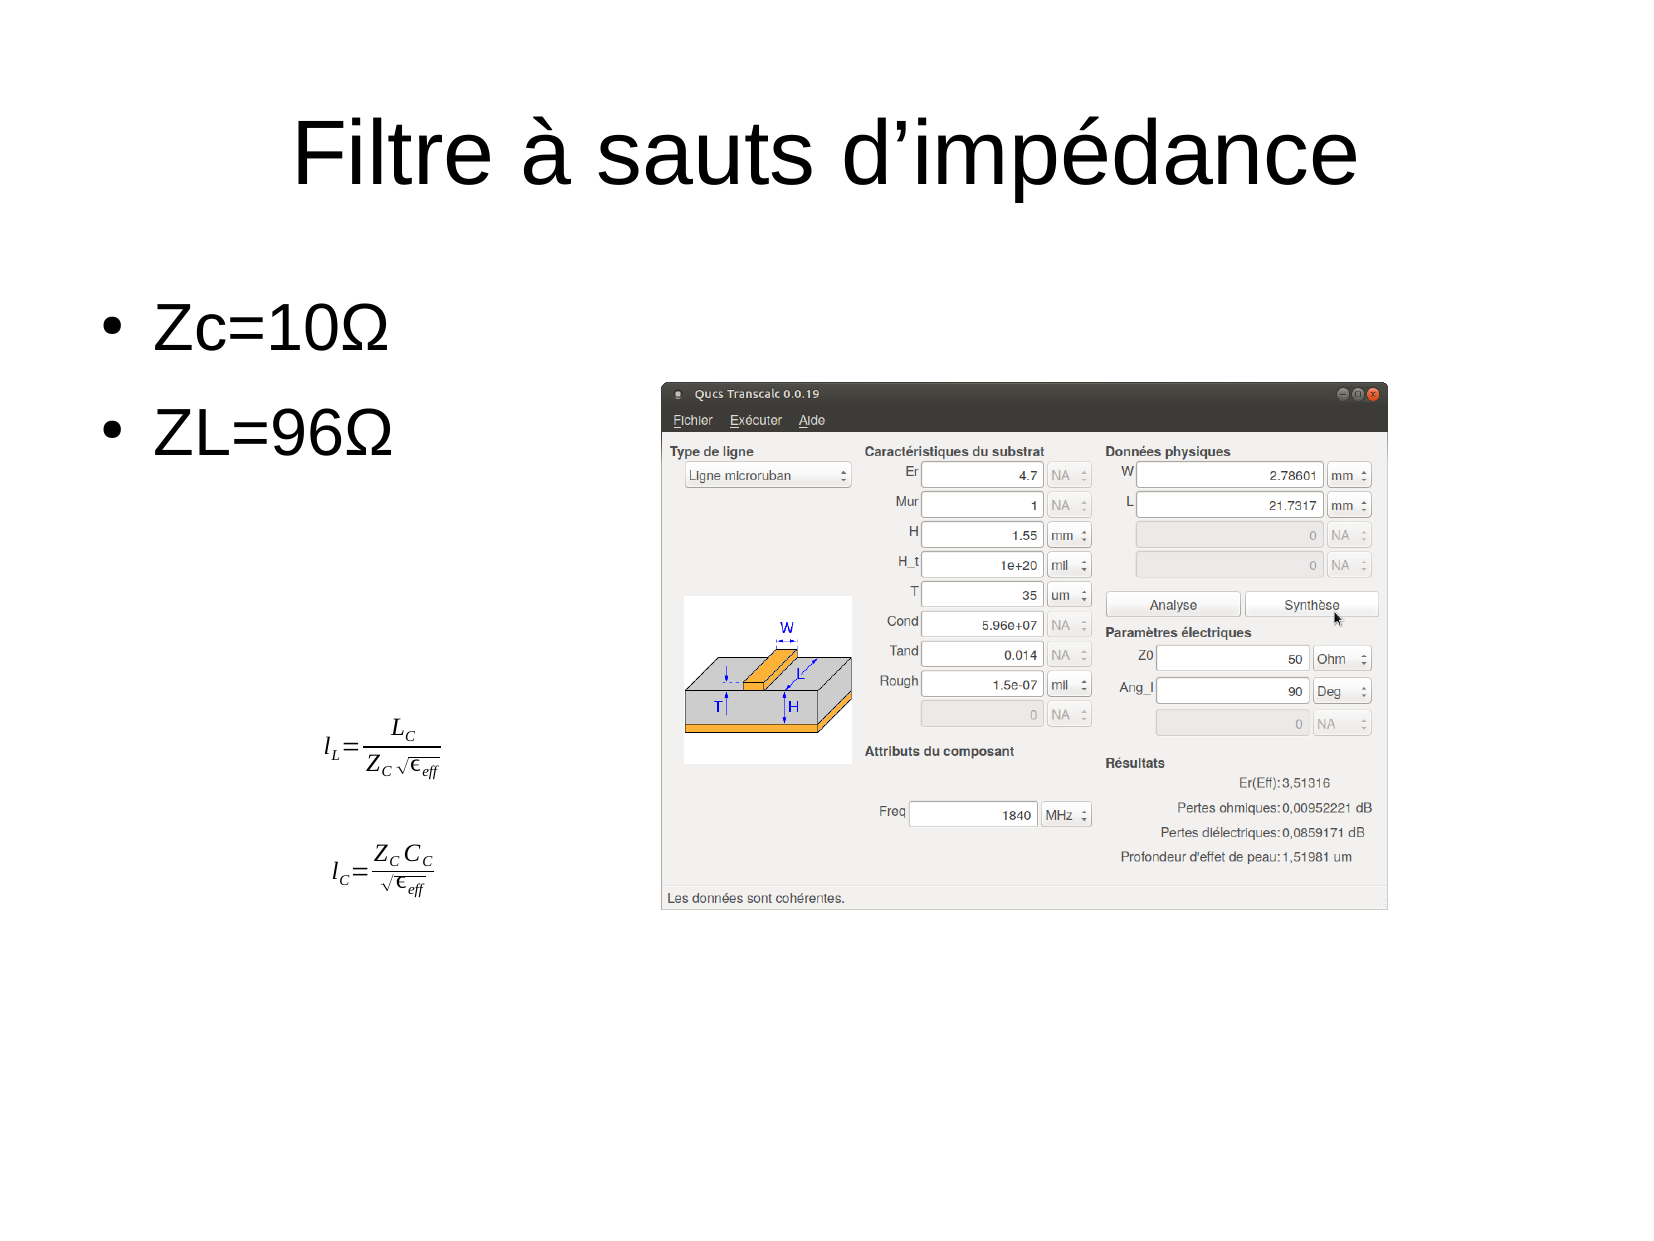

# Filtre à sauts d’impédance
Zc=10Ω
ZL=96Ω